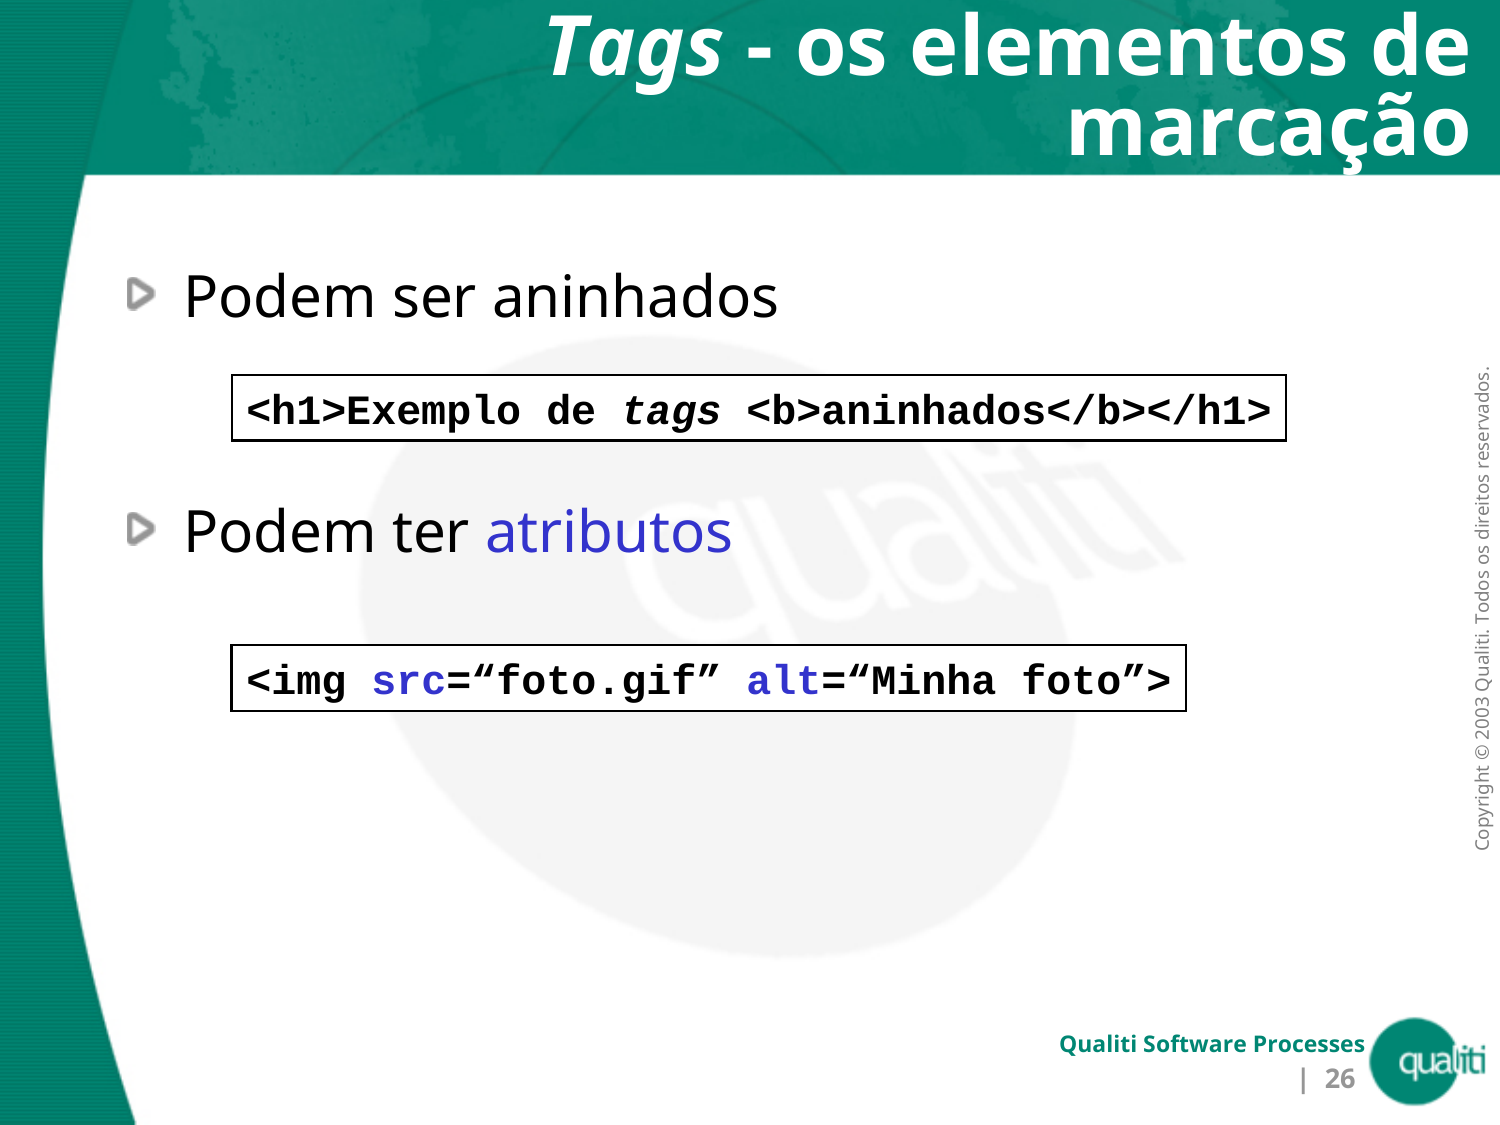

# Tags - os elementos de marcação
Podem ser aninhados
Podem ter atributos
<h1>Exemplo de tags <b>aninhados</b></h1>
<img src=“foto.gif” alt=“Minha foto”>